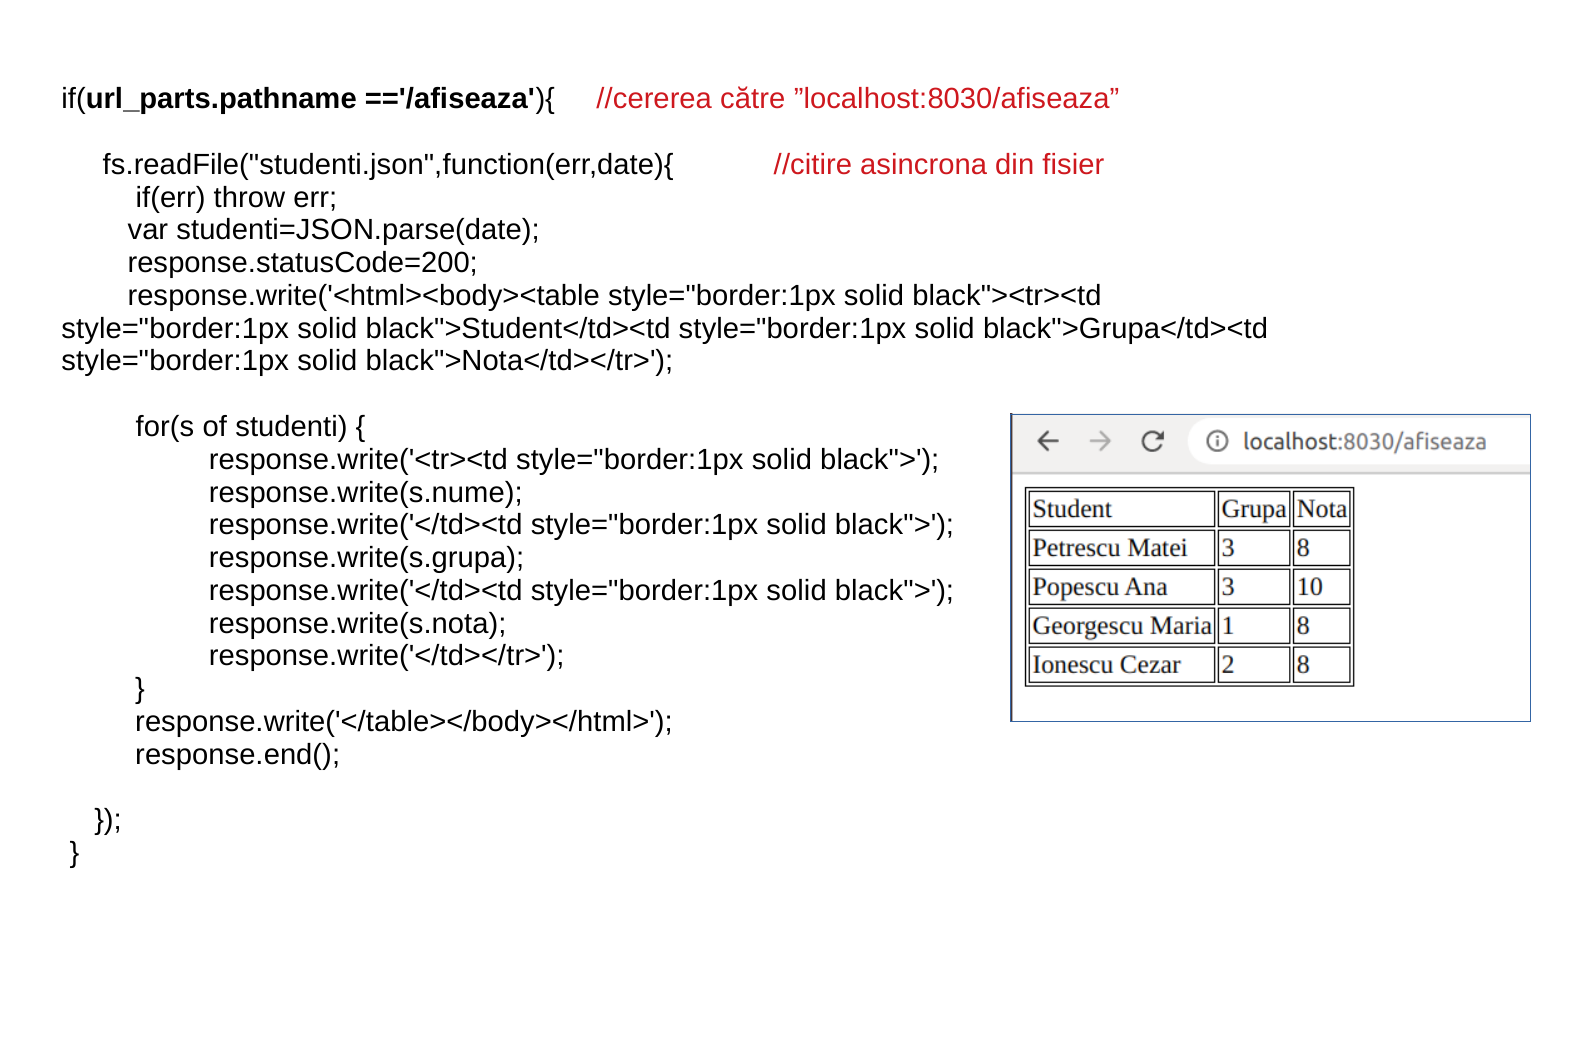

if(url_parts.pathname =='/afiseaza'){ //cererea către ”localhost:8030/afiseaza”
 fs.readFile("studenti.json",function(err,date){ //citire asincrona din fisier
 if(err) throw err;
 var studenti=JSON.parse(date);
 response.statusCode=200;
 response.write('<html><body><table style="border:1px solid black"><tr><td style="border:1px solid black">Student</td><td style="border:1px solid black">Grupa</td><td style="border:1px solid black">Nota</td></tr>');
 for(s of studenti) {
		response.write('<tr><td style="border:1px solid black">');
		response.write(s.nume);
		response.write('</td><td style="border:1px solid black">');
		response.write(s.grupa);
		response.write('</td><td style="border:1px solid black">');
		response.write(s.nota);
		response.write('</td></tr>');
	}
	response.write('</table></body></html>');
	response.end();
 });
 }